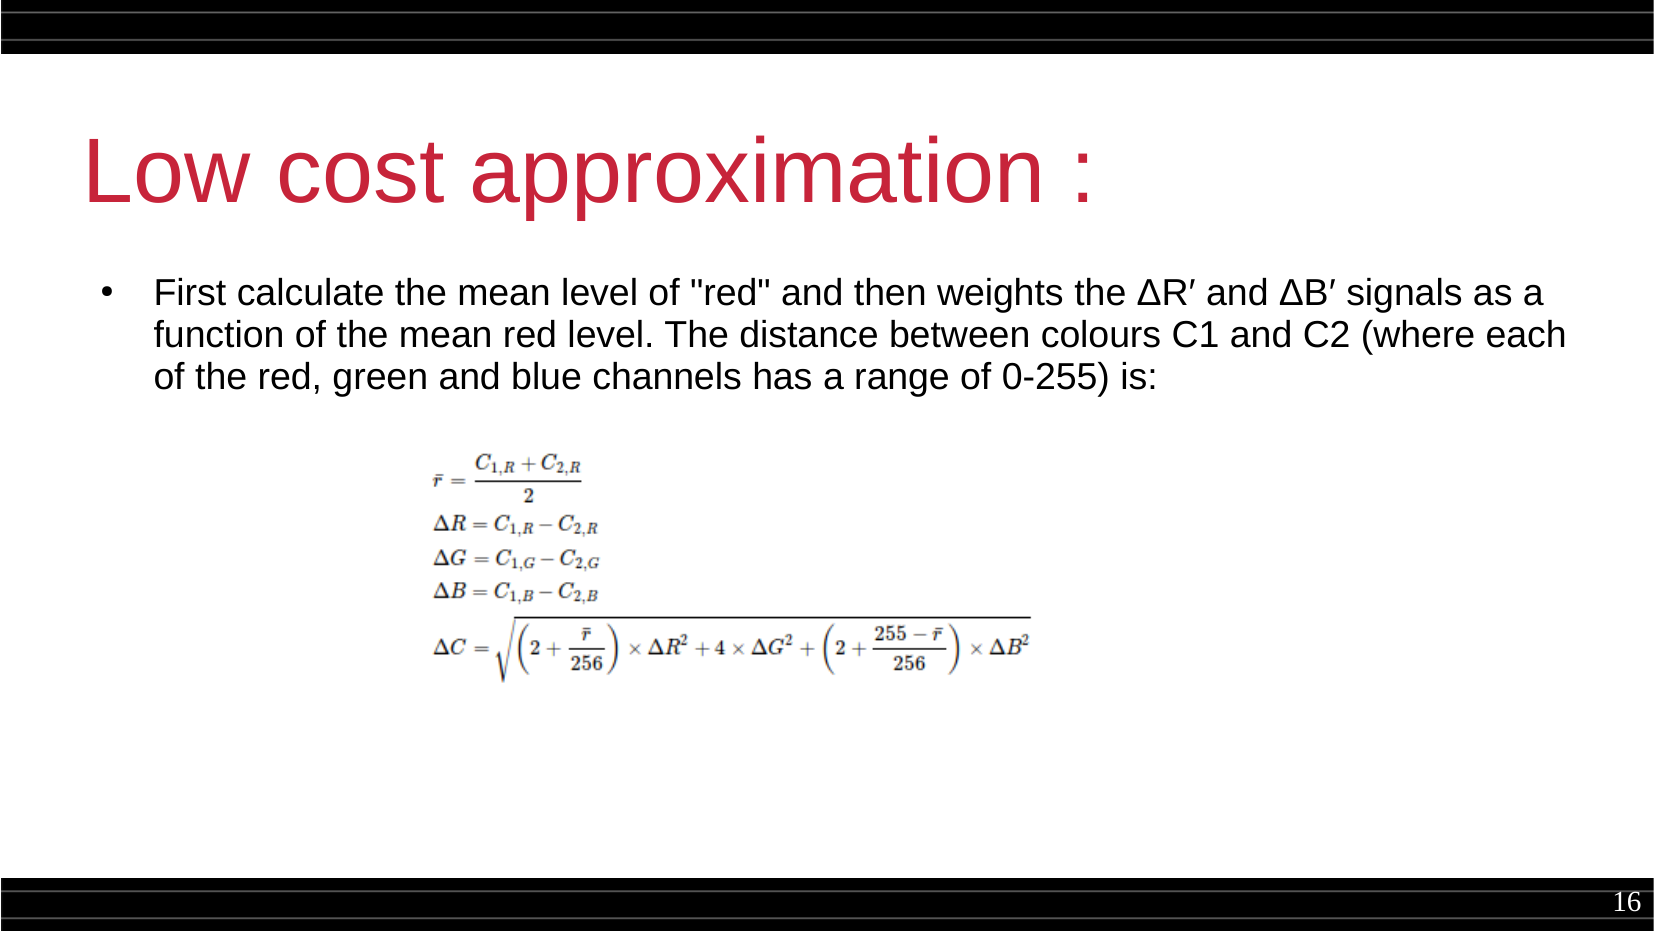

# Low cost approximation :
First calculate the mean level of "red" and then weights the ΔR′ and ΔB′ signals as a function of the mean red level. The distance between colours C1 and C2 (where each of the red, green and blue channels has a range of 0-255) is: